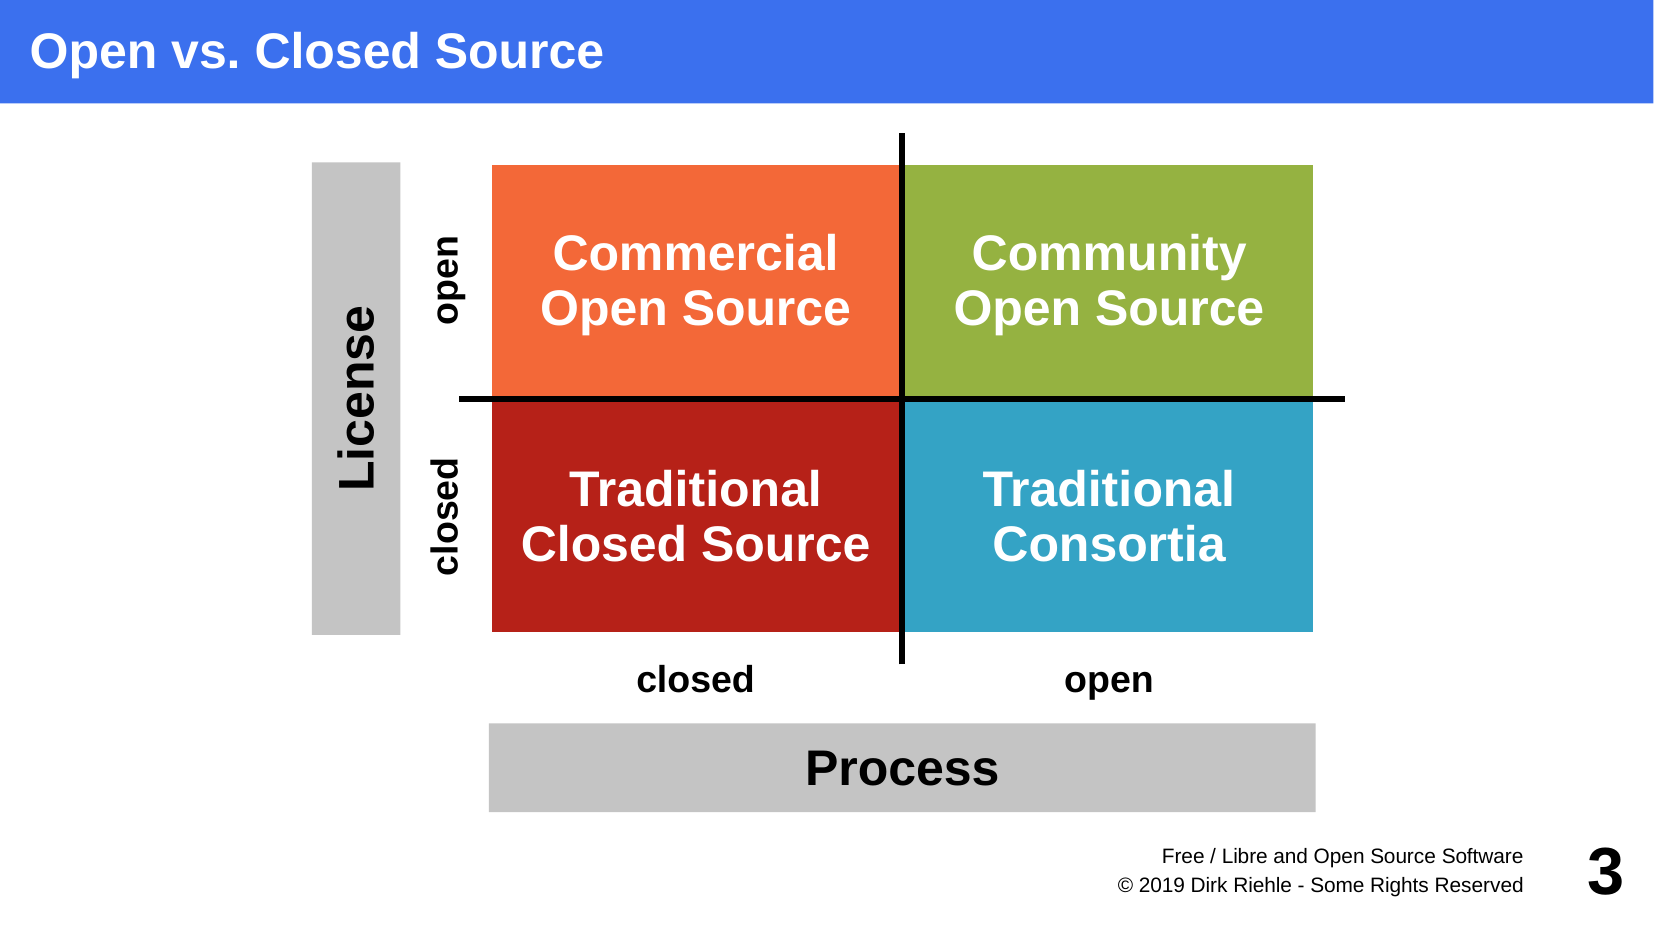

# Open vs. Closed Source
Commercial
Open Source
Community
Open Source
open
License
Traditional
Closed Source
Traditional
Consortia
closed
closed
open
Process
Free / Libre and Open Source Software
3
© 2019 Dirk Riehle - Some Rights Reserved